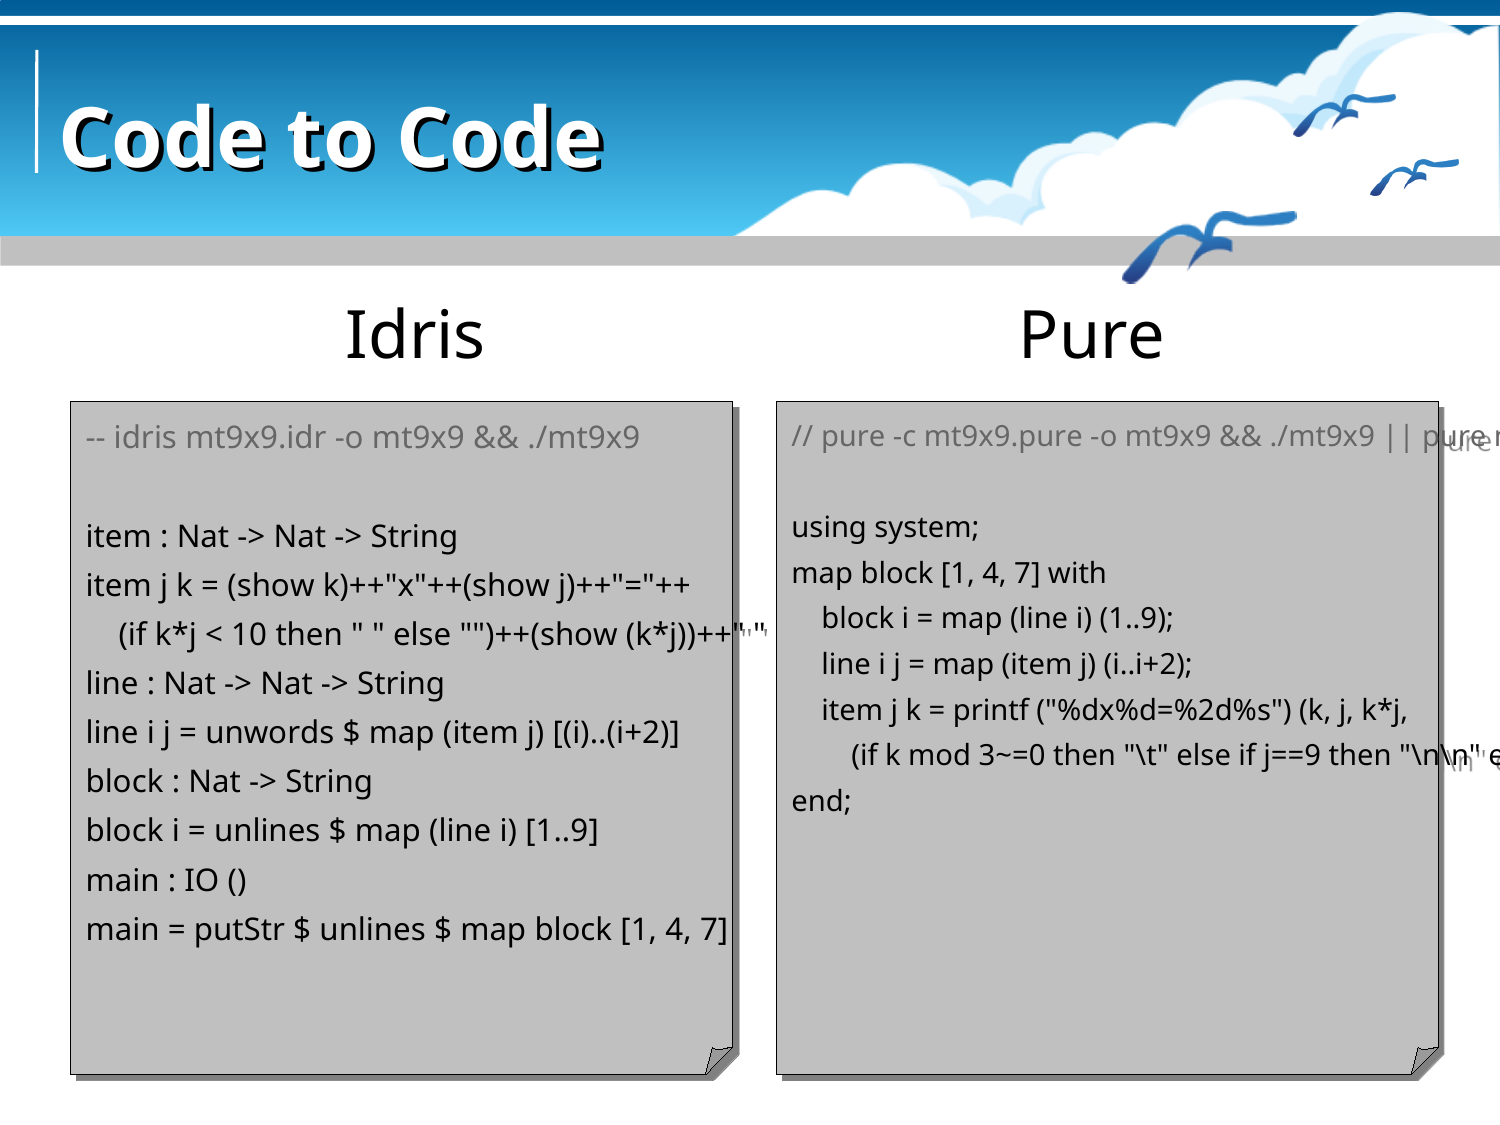

# Code to Code
Pure
Idris
-- idris mt9x9.idr -o mt9x9 && ./mt9x9
item : Nat -> Nat -> String
item j k = (show k)++"x"++(show j)++"="++
 (if k*j < 10 then " " else "")++(show (k*j))++" "
line : Nat -> Nat -> String
line i j = unwords $ map (item j) [(i)..(i+2)]
block : Nat -> String
block i = unlines $ map (line i) [1..9]
main : IO ()
main = putStr $ unlines $ map block [1, 4, 7]
// pure -c mt9x9.pure -o mt9x9 && ./mt9x9 || pure mt9x9.pure
using system;
map block [1, 4, 7] with
 block i = map (line i) (1..9);
 line i j = map (item j) (i..i+2);
 item j k = printf ("%dx%d=%2d%s") (k, j, k*j,
 (if k mod 3~=0 then "\t" else if j==9 then "\n\n" else "\n"));
end;